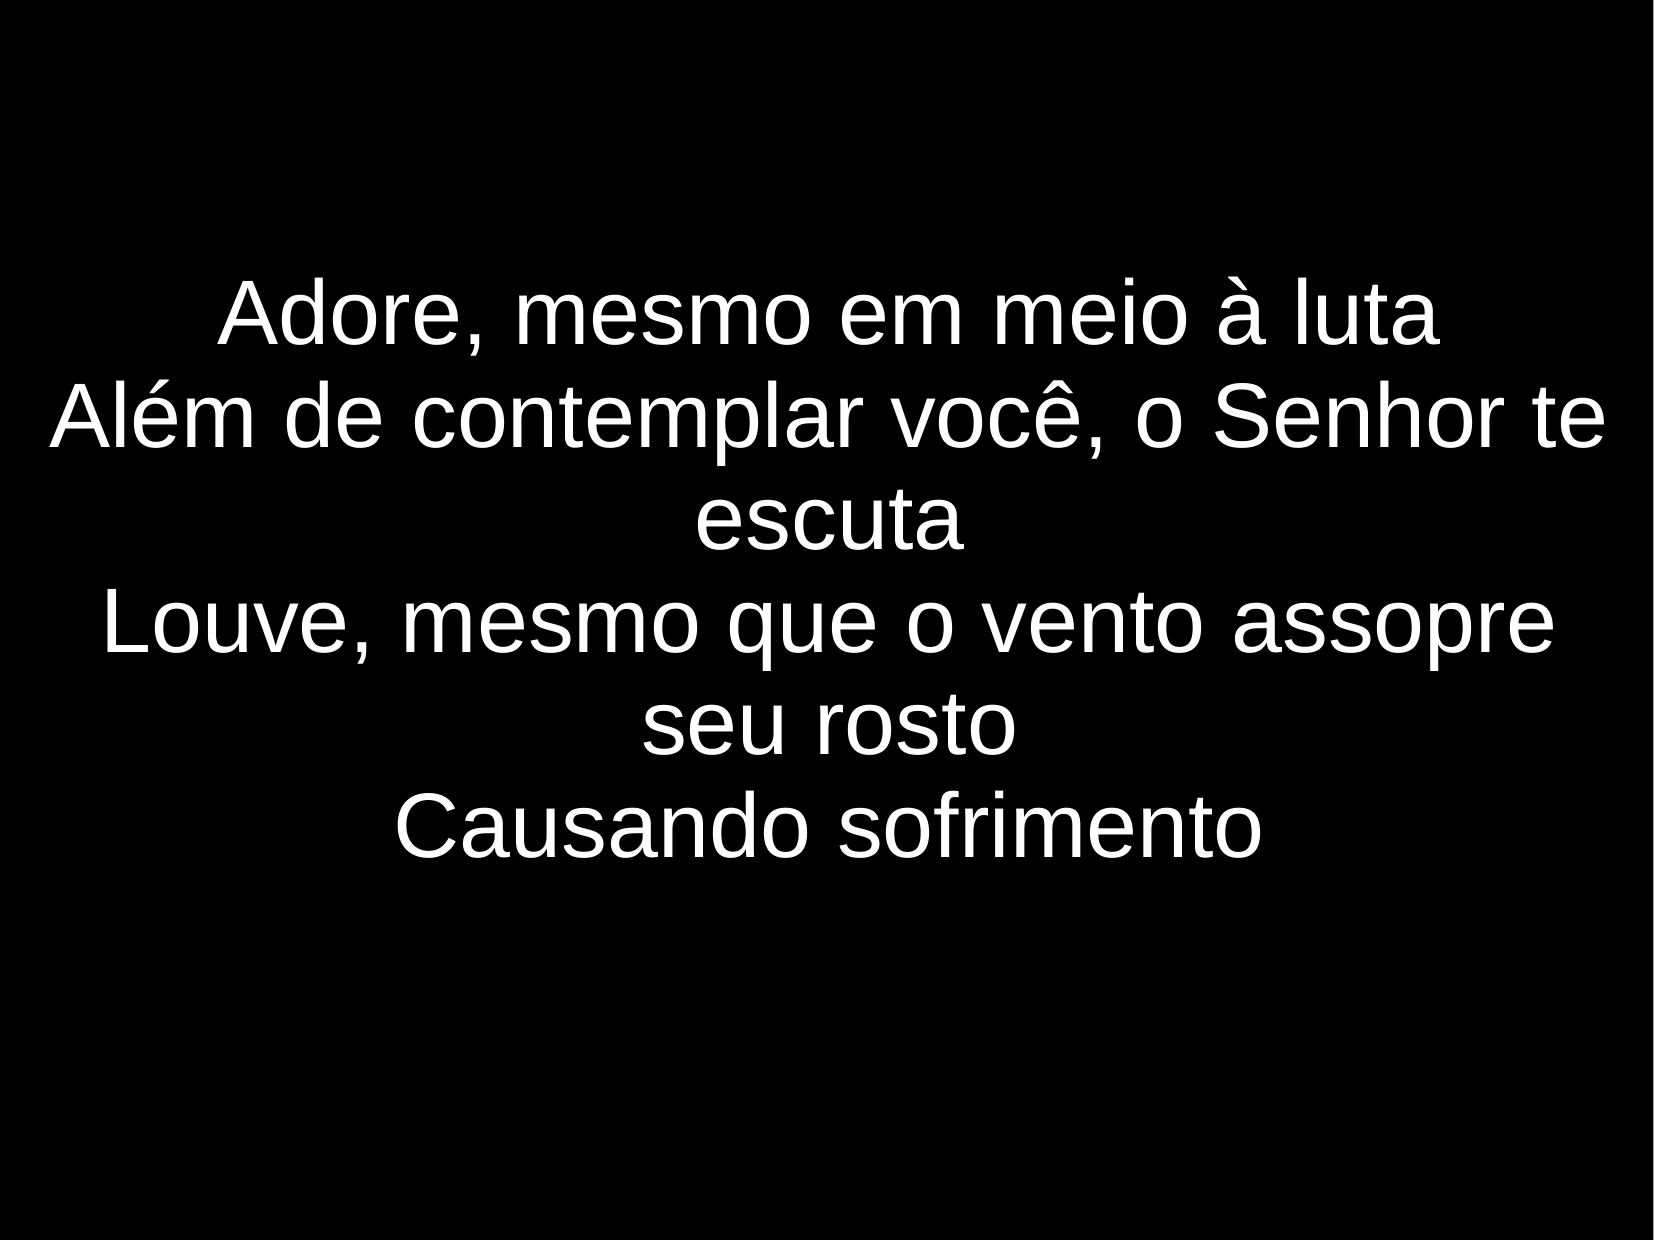

# Adore, mesmo em meio à luta
Além de contemplar você, o Senhor te escuta
Louve, mesmo que o vento assopre seu rosto
Causando sofrimento